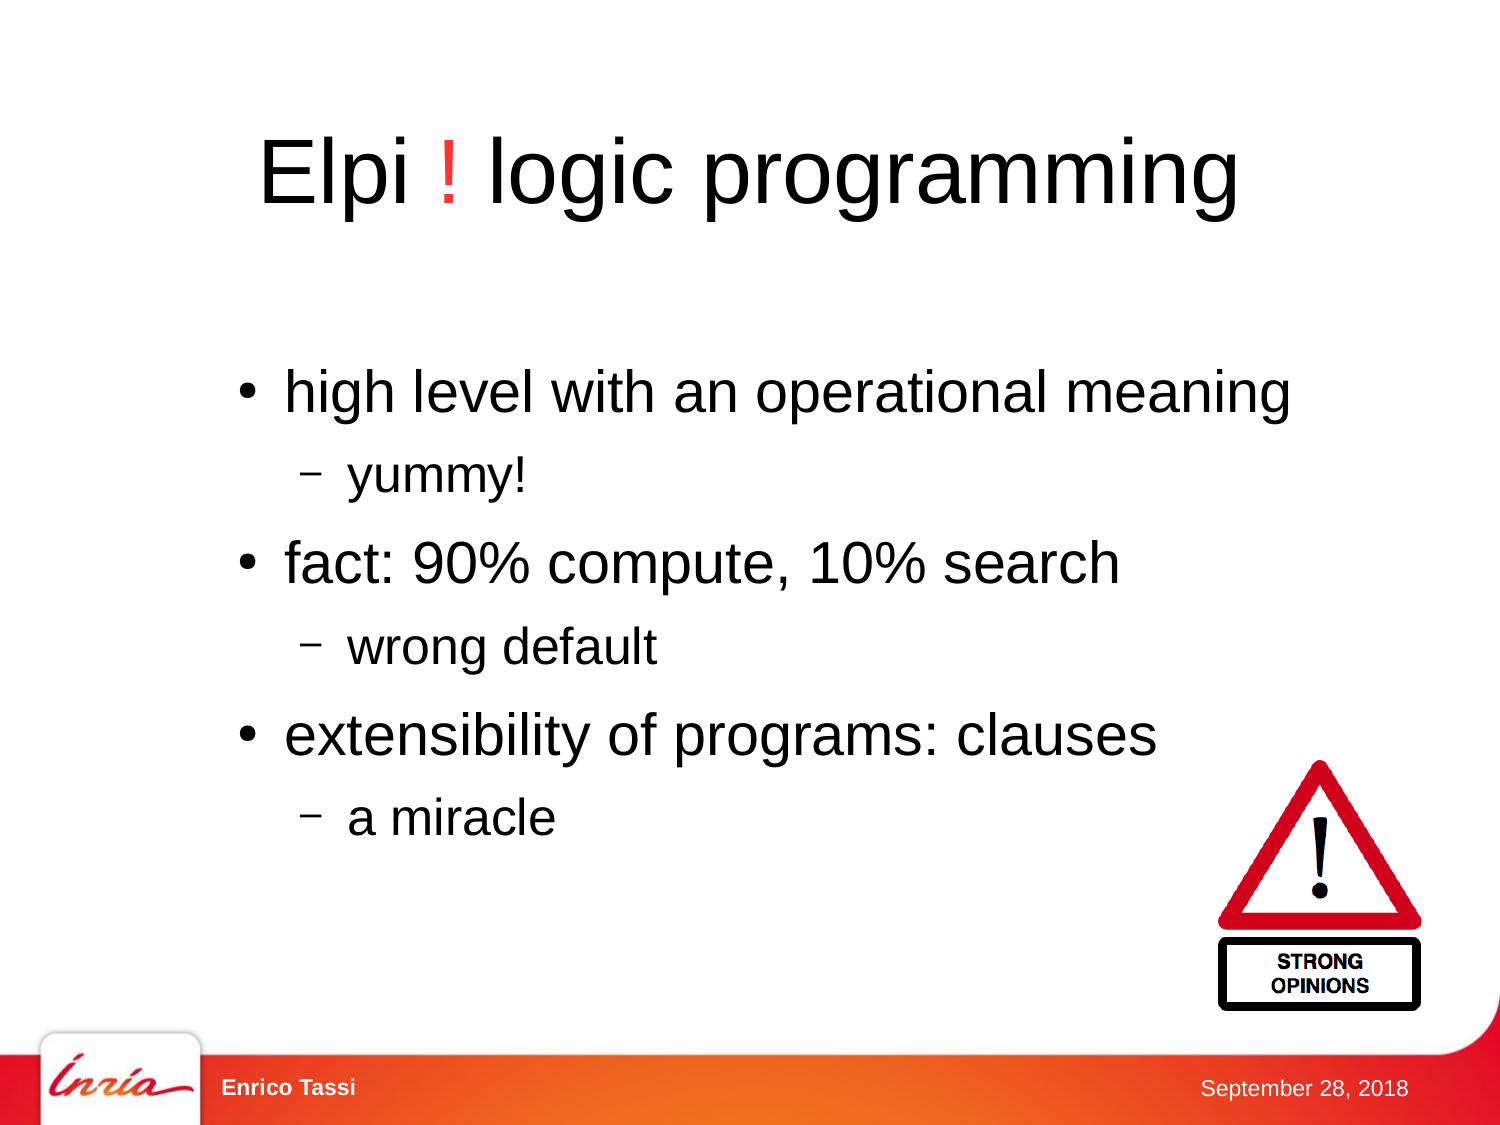

# Elpi ! logic programming
high level with an operational meaning
yummy!
fact: 90% compute, 10% search
wrong default
extensibility of programs: clauses
a miracle